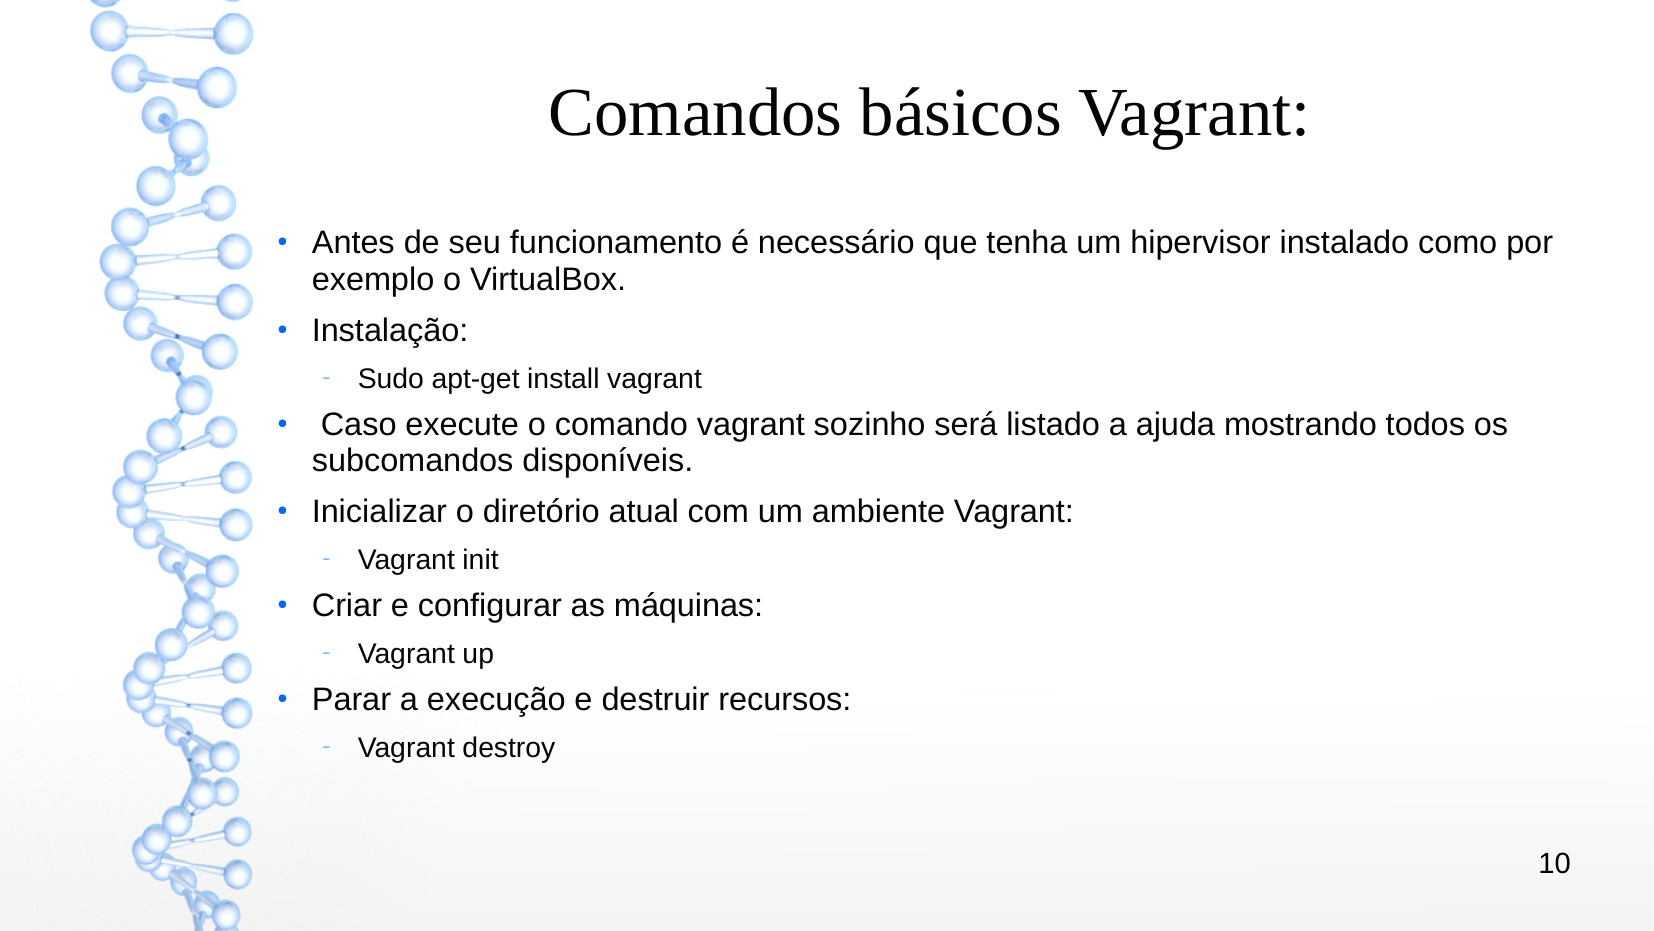

# Comandos básicos Vagrant:
Antes de seu funcionamento é necessário que tenha um hipervisor instalado como por exemplo o VirtualBox.
Instalação:
Sudo apt-get install vagrant
 Caso execute o comando vagrant sozinho será listado a ajuda mostrando todos os subcomandos disponíveis.
Inicializar o diretório atual com um ambiente Vagrant:
Vagrant init
Criar e configurar as máquinas:
Vagrant up
Parar a execução e destruir recursos:
Vagrant destroy
10